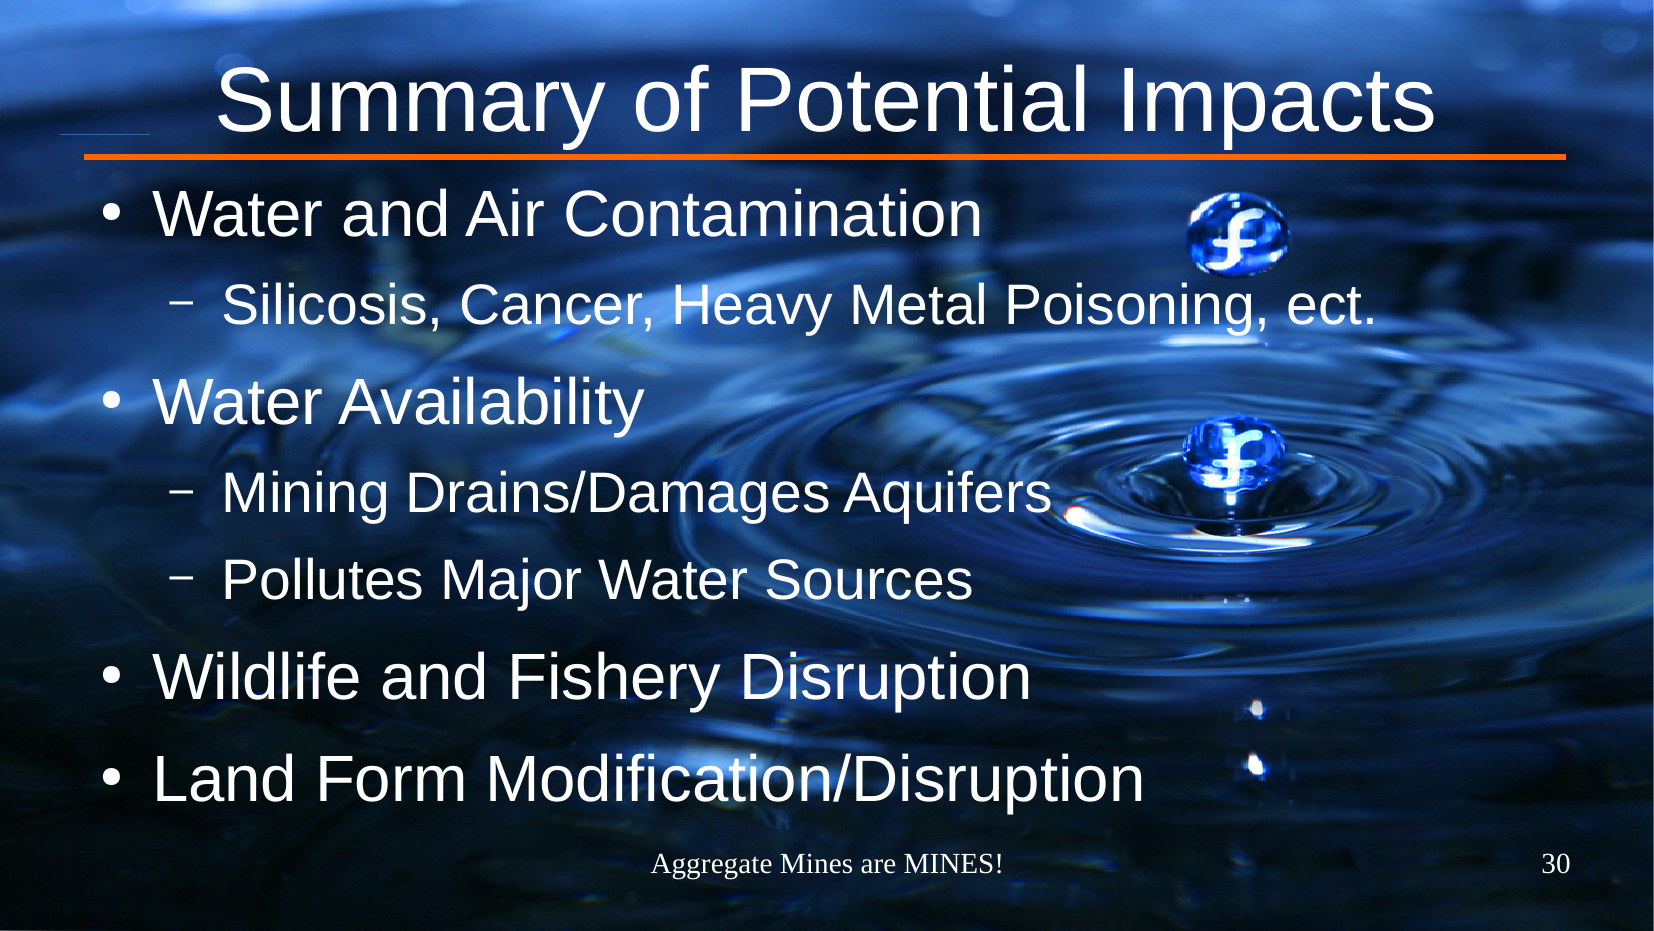

# Summary of Potential Impacts
Water and Air Contamination
Silicosis, Cancer, Heavy Metal Poisoning, ect.
Water Availability
Mining Drains/Damages Aquifers
Pollutes Major Water Sources
Wildlife and Fishery Disruption
Land Form Modification/Disruption
Aggregate Mines are MINES!
30